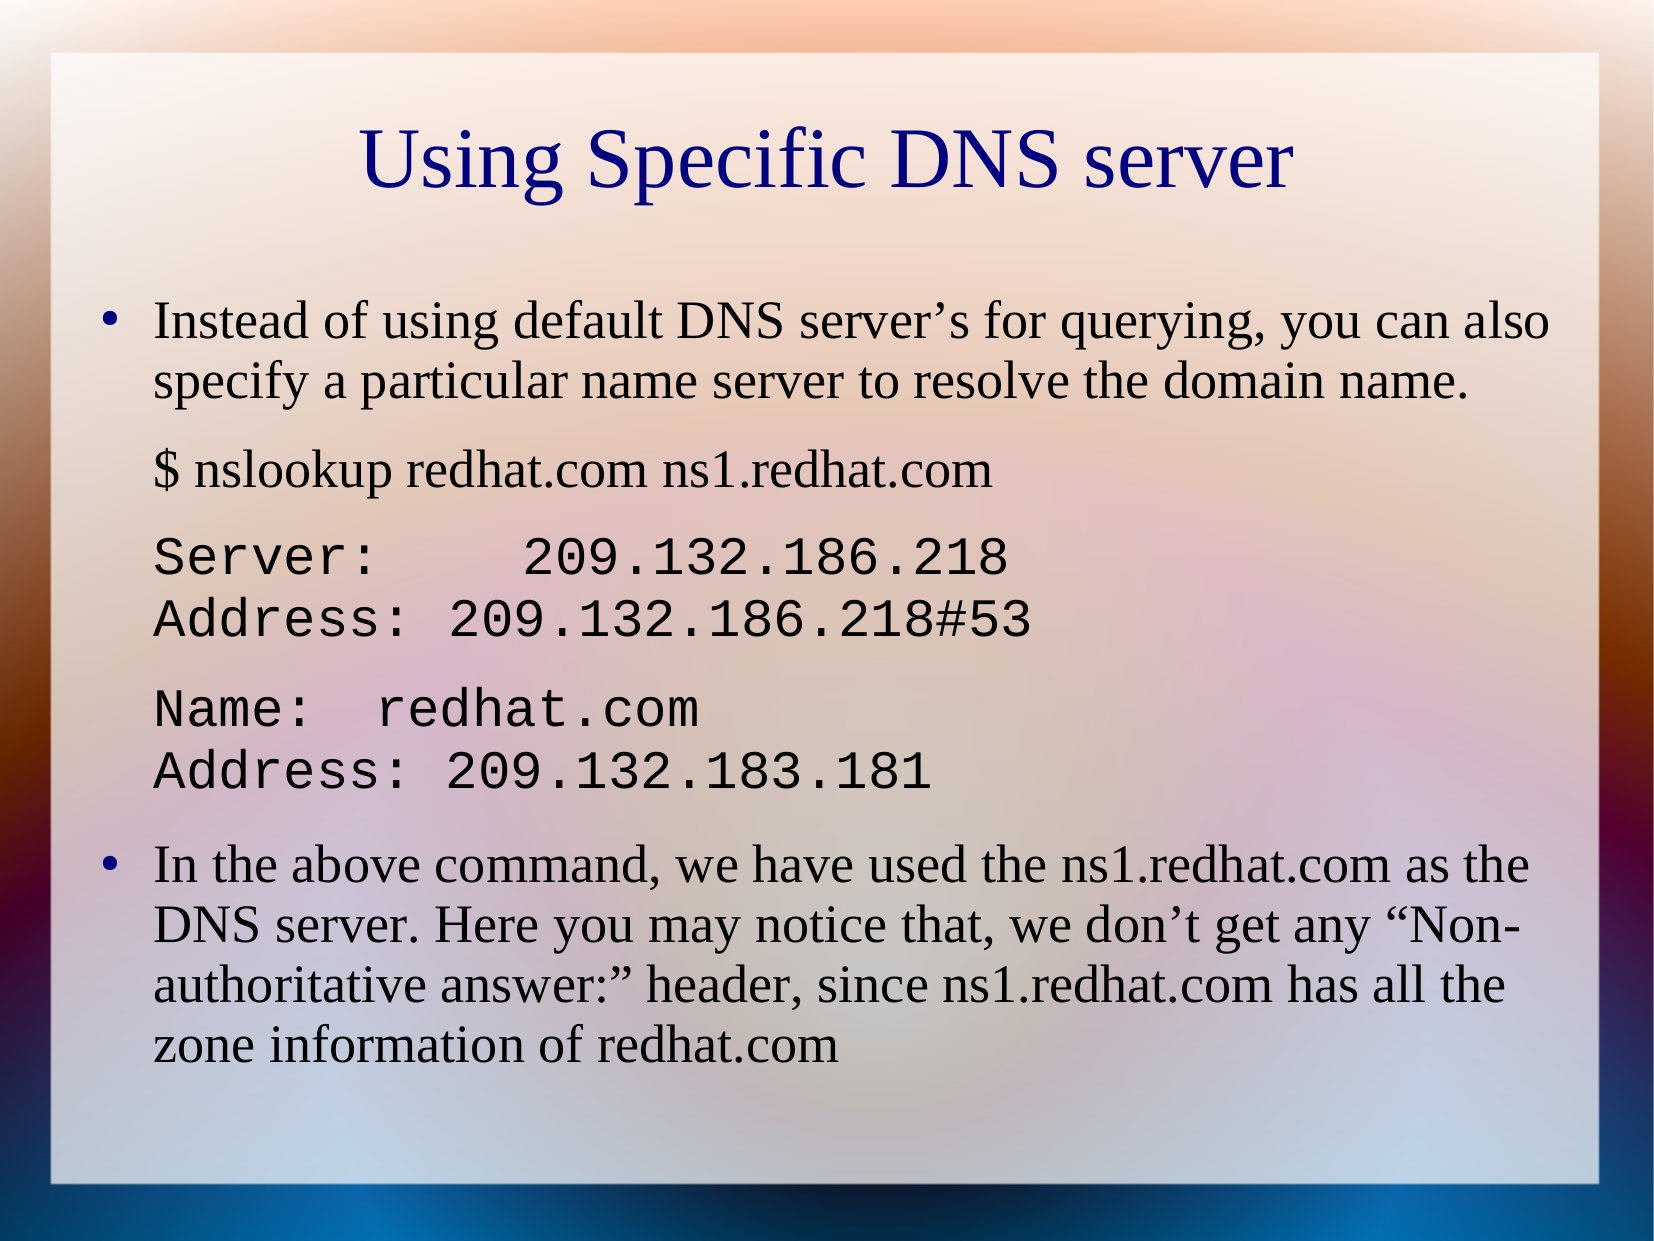

# Using Specific DNS server
Instead of using default DNS server’s for querying, you can also specify a particular name server to resolve the domain name.
$ nslookup redhat.com ns1.redhat.com
Server:		209.132.186.218
Address:	209.132.186.218#53
Name:	redhat.com
Address: 209.132.183.181
In the above command, we have used the ns1.redhat.com as the DNS server. Here you may notice that, we don’t get any “Non-authoritative answer:” header, since ns1.redhat.com has all the zone information of redhat.com